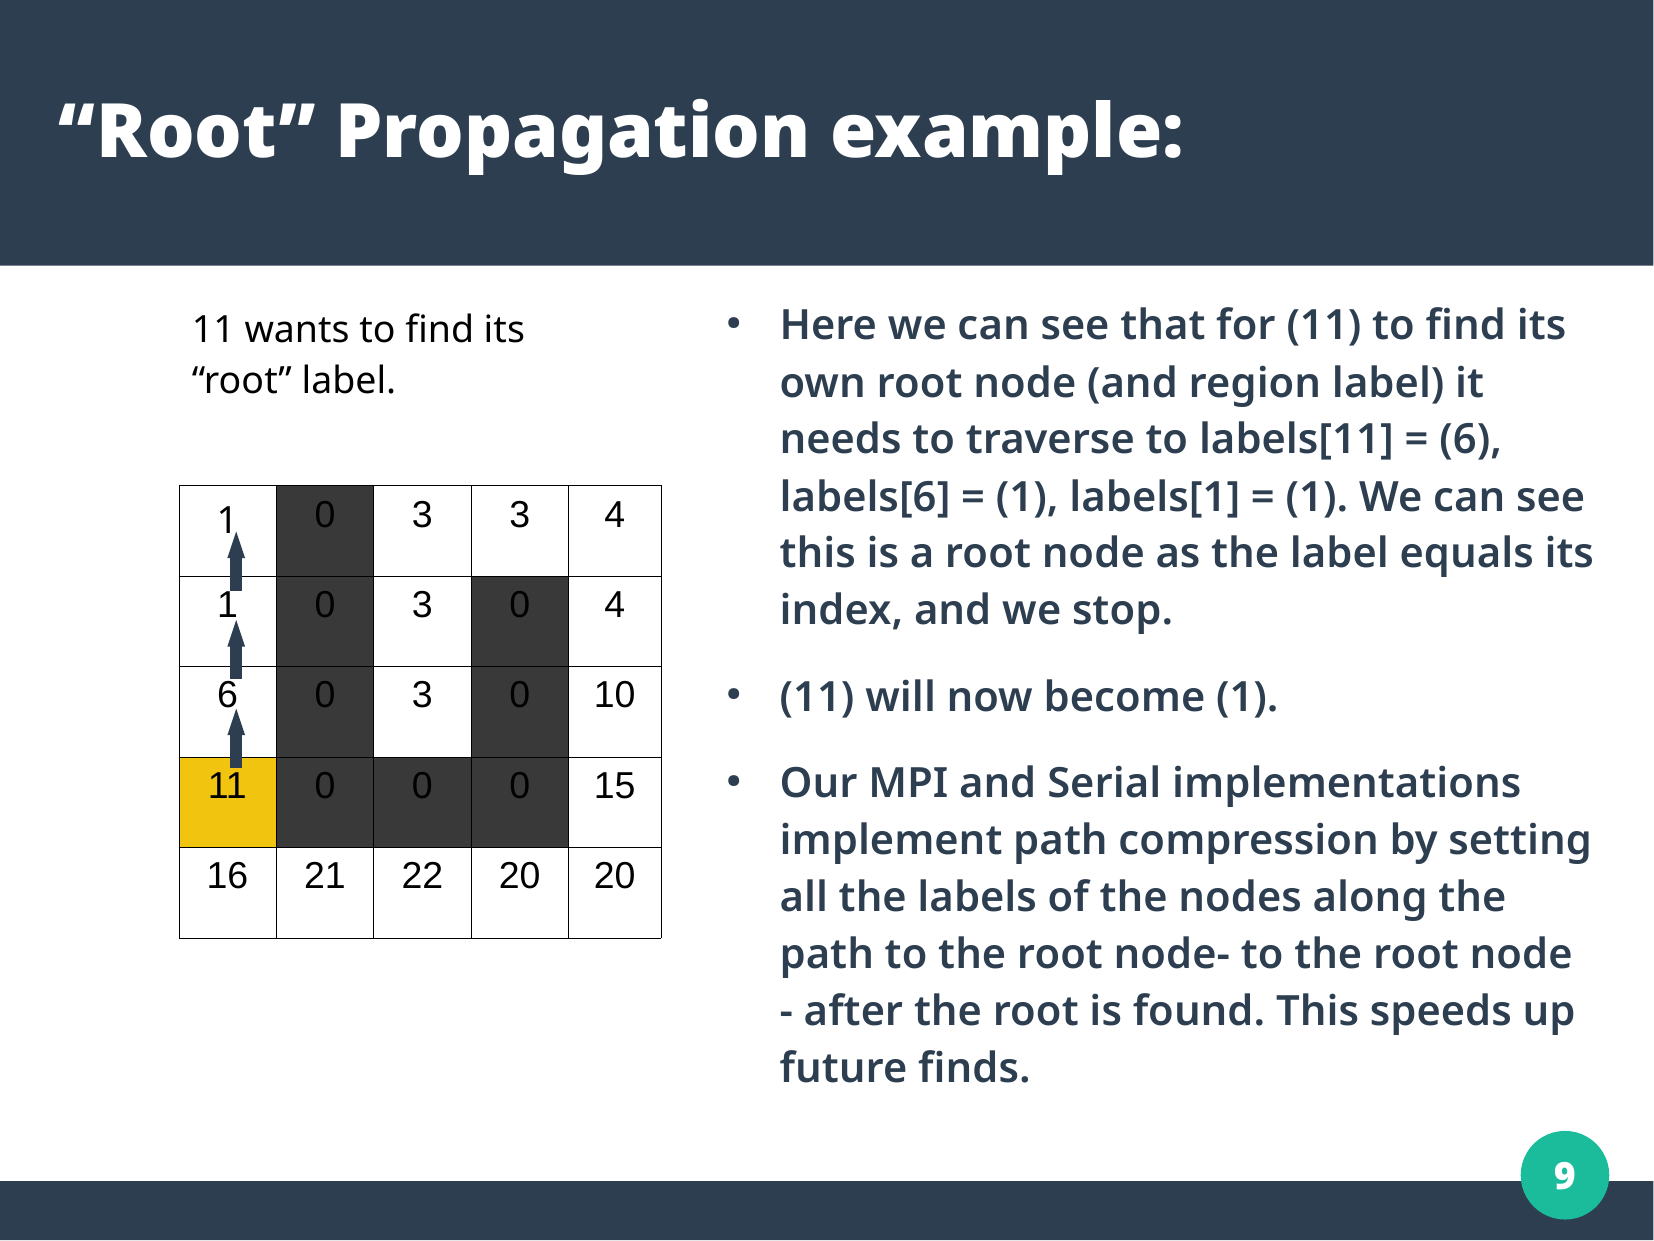

# “Root” Propagation example:
11 wants to find its “root” label.
Here we can see that for (11) to find its own root node (and region label) it needs to traverse to labels[11] = (6), labels[6] = (1), labels[1] = (1). We can see this is a root node as the label equals its index, and we stop.
(11) will now become (1).
Our MPI and Serial implementations implement path compression by setting all the labels of the nodes along the path to the root node- to the root node - after the root is found. This speeds up future finds.
| 1 | 0 | 3 | 3 | 4 |
| --- | --- | --- | --- | --- |
| 1 | 0 | 3 | 0 | 4 |
| 6 | 0 | 3 | 0 | 10 |
| 11 | 0 | 0 | 0 | 15 |
| 16 | 21 | 22 | 20 | 20 |
9